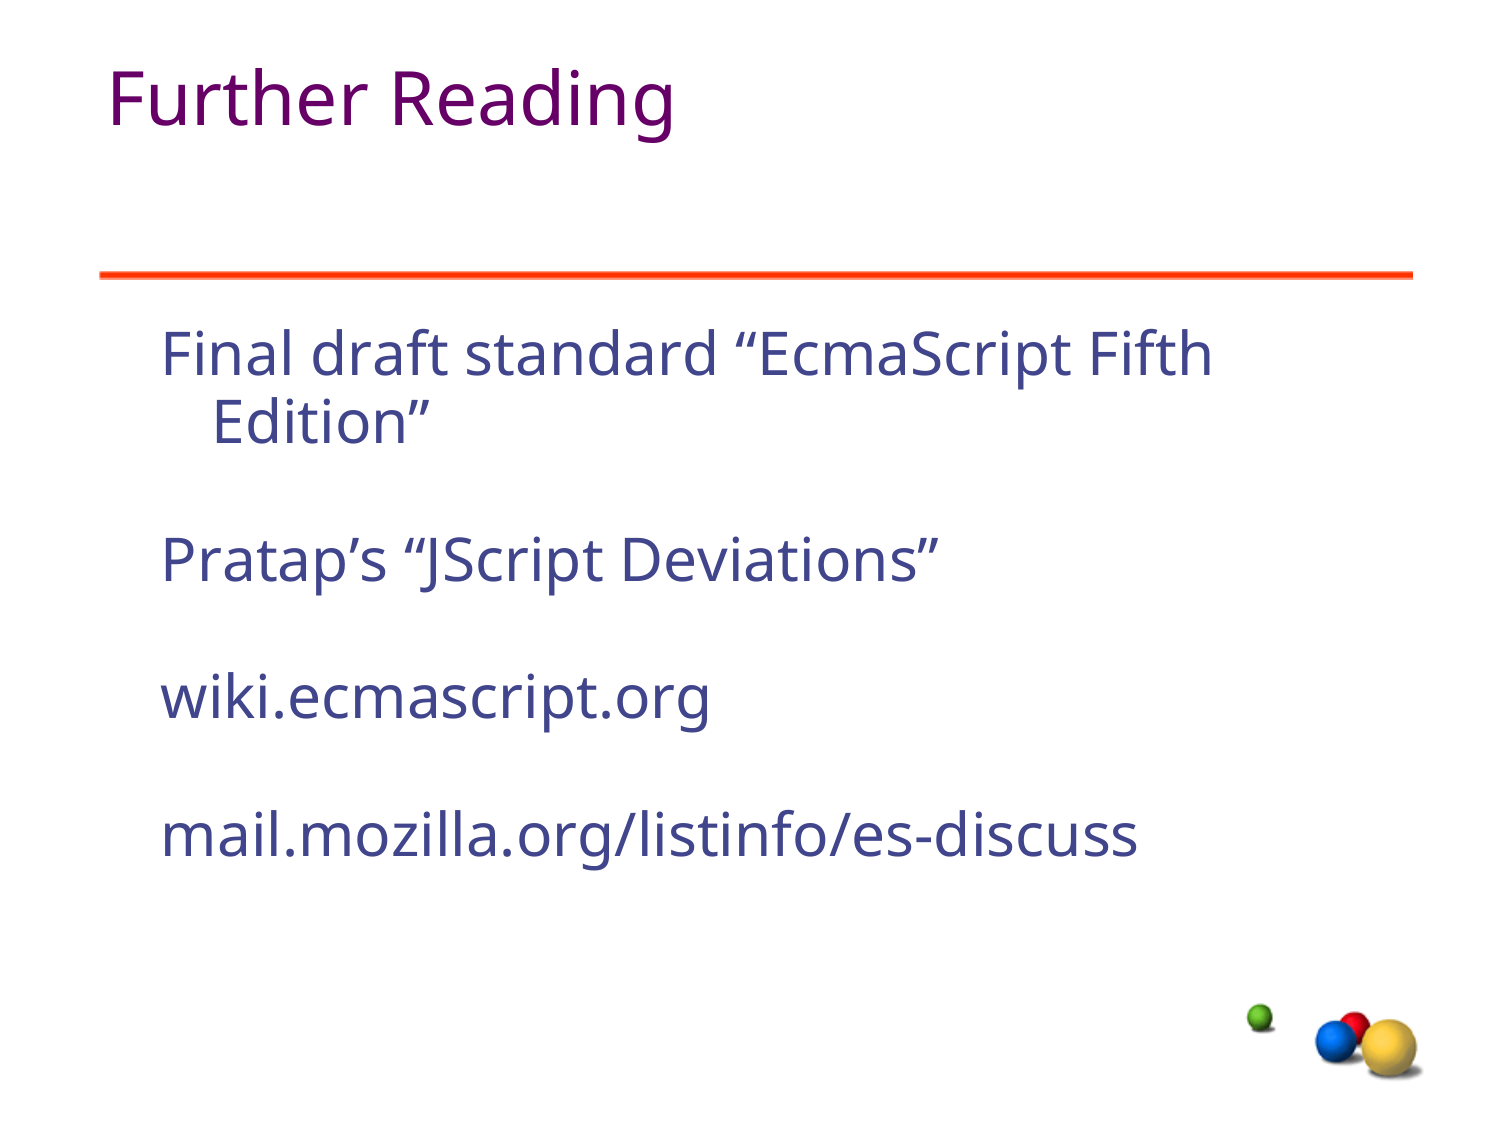

# Further Reading
Final draft standard “EcmaScript Fifth Edition”
Pratap’s “JScript Deviations”
wiki.ecmascript.org
mail.mozilla.org/listinfo/es-discuss